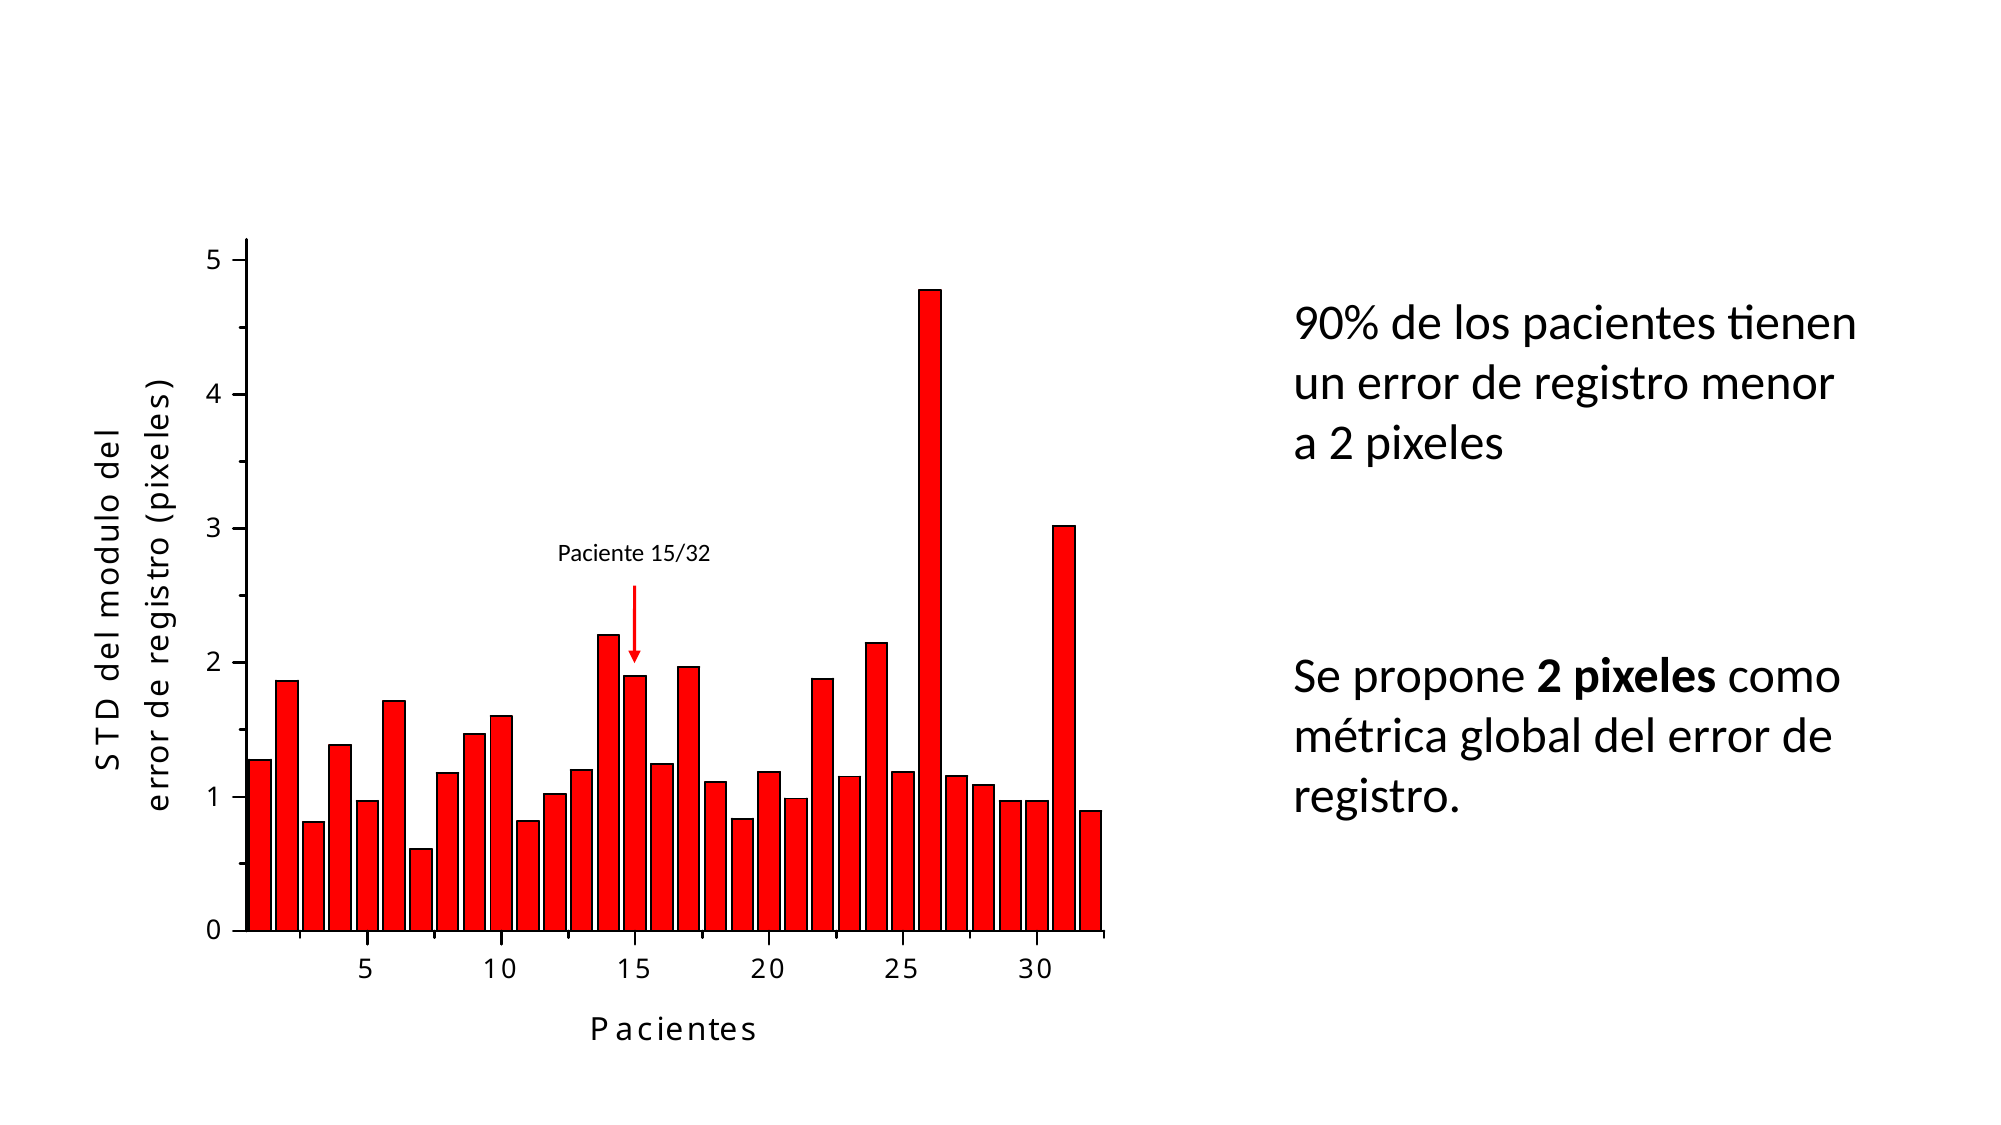

90% de los pacientes tienen un error de registro menor a 2 pixeles
Paciente 15/32
Se propone 2 pixeles como métrica global del error de registro.